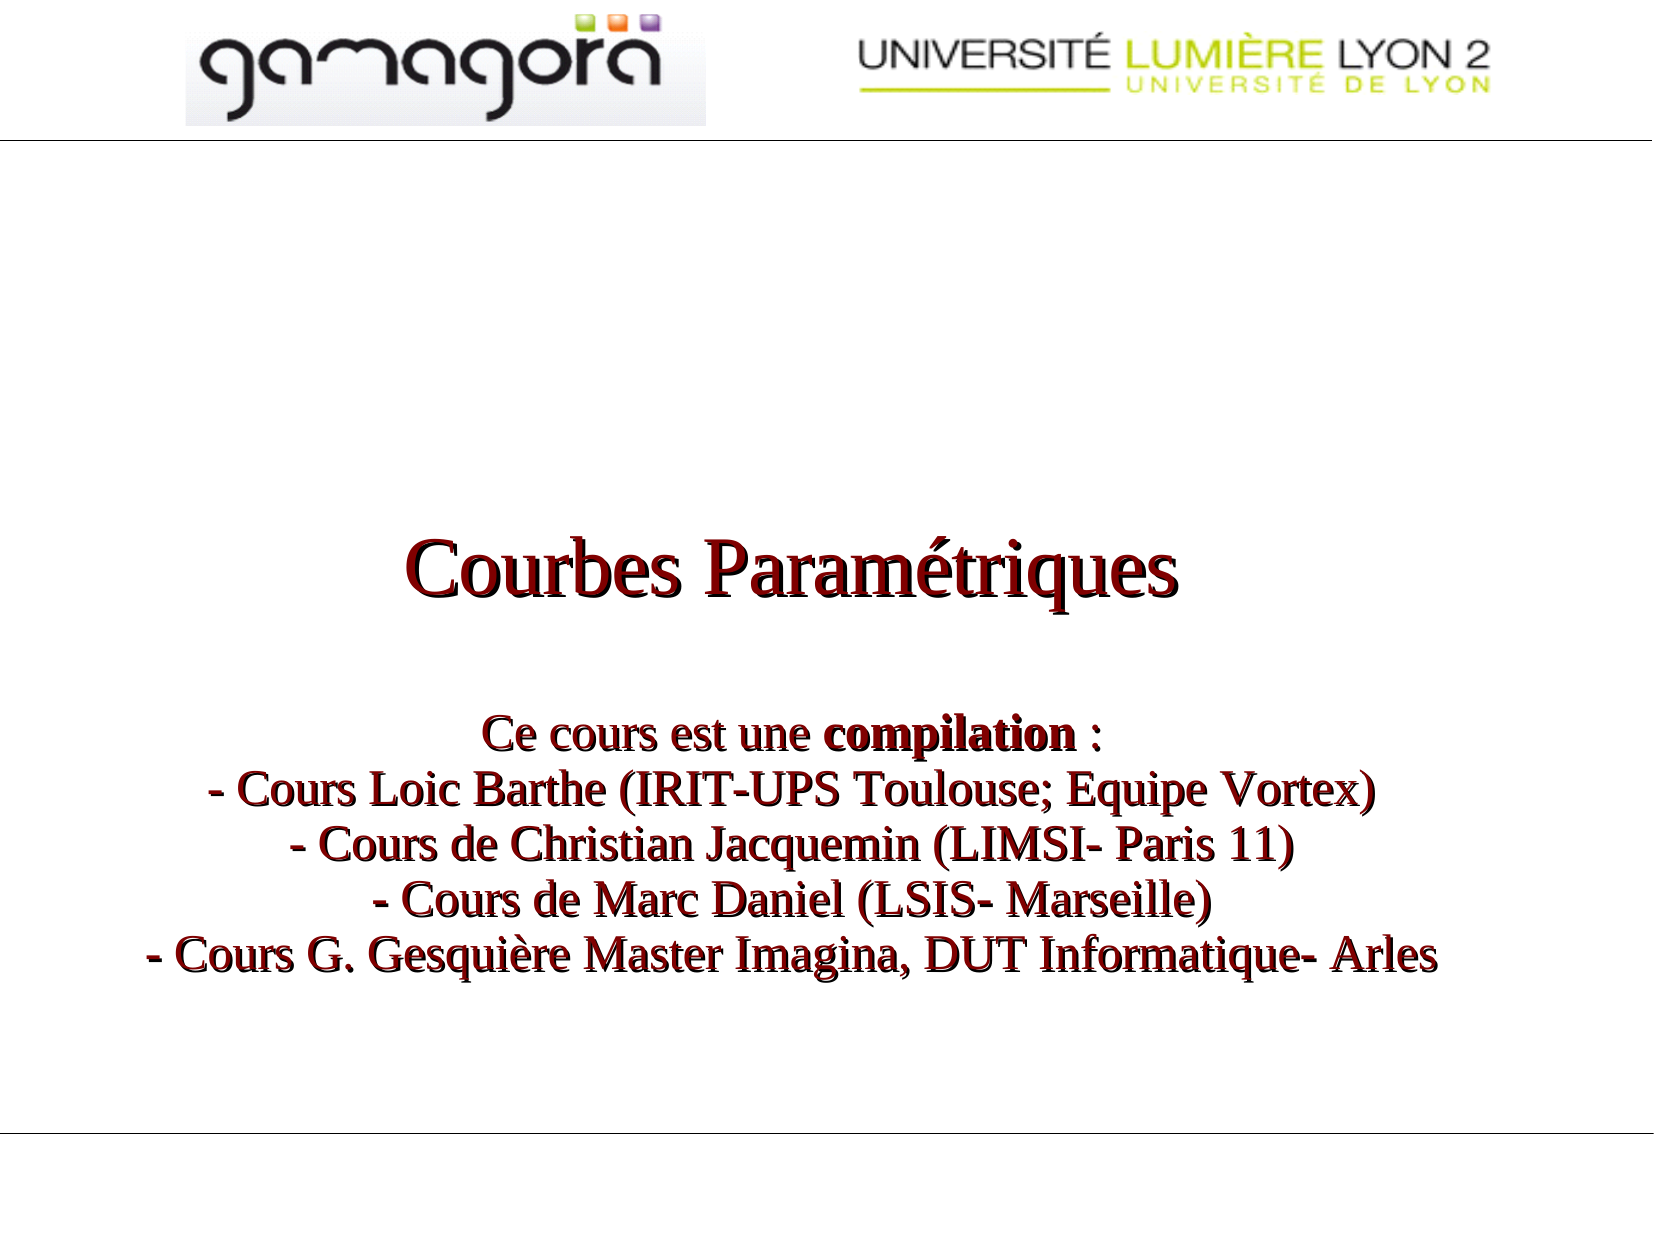

# Courbes Paramétriques Ce cours est une compilation : - Cours Loic Barthe (IRIT-UPS Toulouse; Equipe Vortex) - Cours de Christian Jacquemin (LIMSI- Paris 11) - Cours de Marc Daniel (LSIS- Marseille) - Cours G. Gesquière Master Imagina, DUT Informatique- Arles